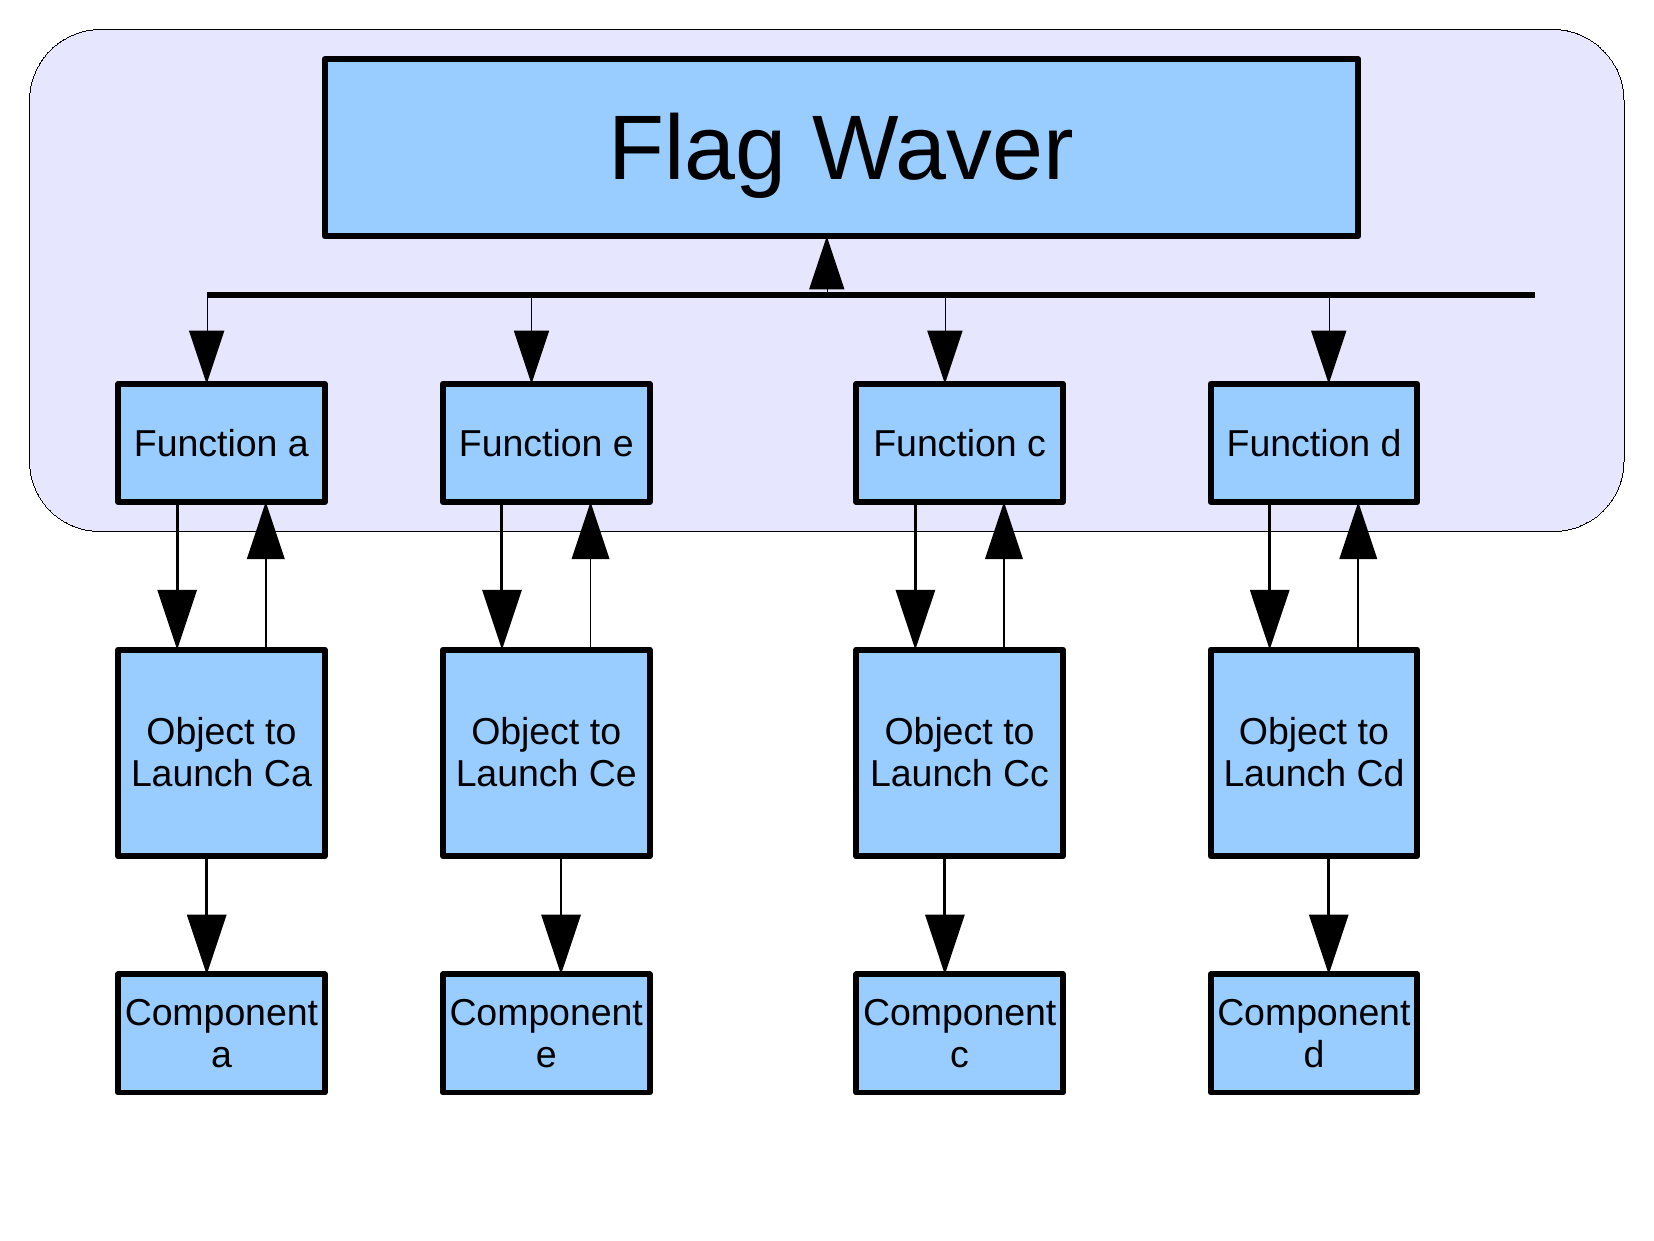

Flag Waver
Function a
Function e
Function c
Function d
Object to
Launch Ca
Object to
Launch Ce
Object to
Launch Cc
Object to
Launch Cd
Component
a
Component
e
Component
c
Component
d